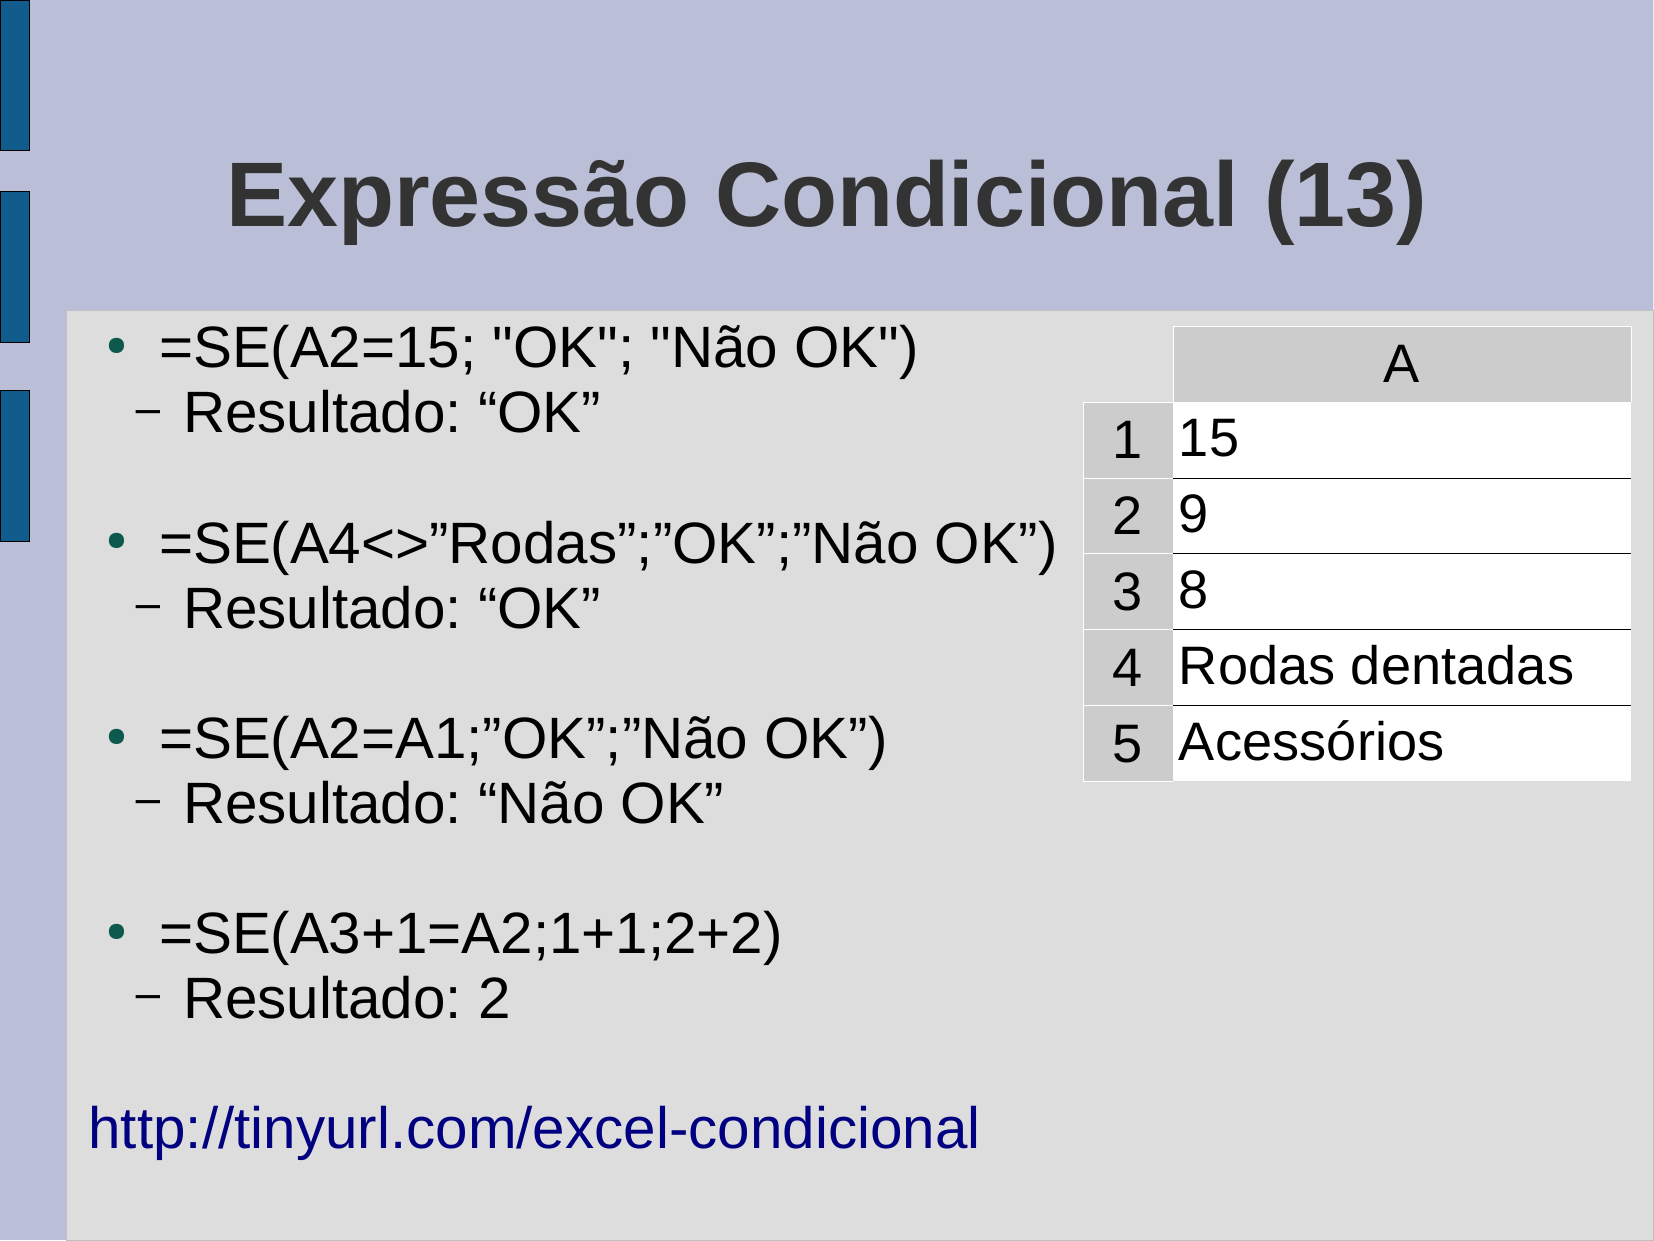

# Expressão Condicional (13)
=SE(A2=15; "OK"; "Não OK")
Resultado: “OK”
=SE(A4<>”Rodas”;”OK”;”Não OK”)
Resultado: “OK”
=SE(A2=A1;”OK”;”Não OK”)
Resultado: “Não OK”
=SE(A3+1=A2;1+1;2+2)
Resultado: 2
http://tinyurl.com/excel-condicional
| | A |
| --- | --- |
| 1 | 15 |
| 2 | 9 |
| 3 | 8 |
| 4 | Rodas dentadas |
| 5 | Acessórios |